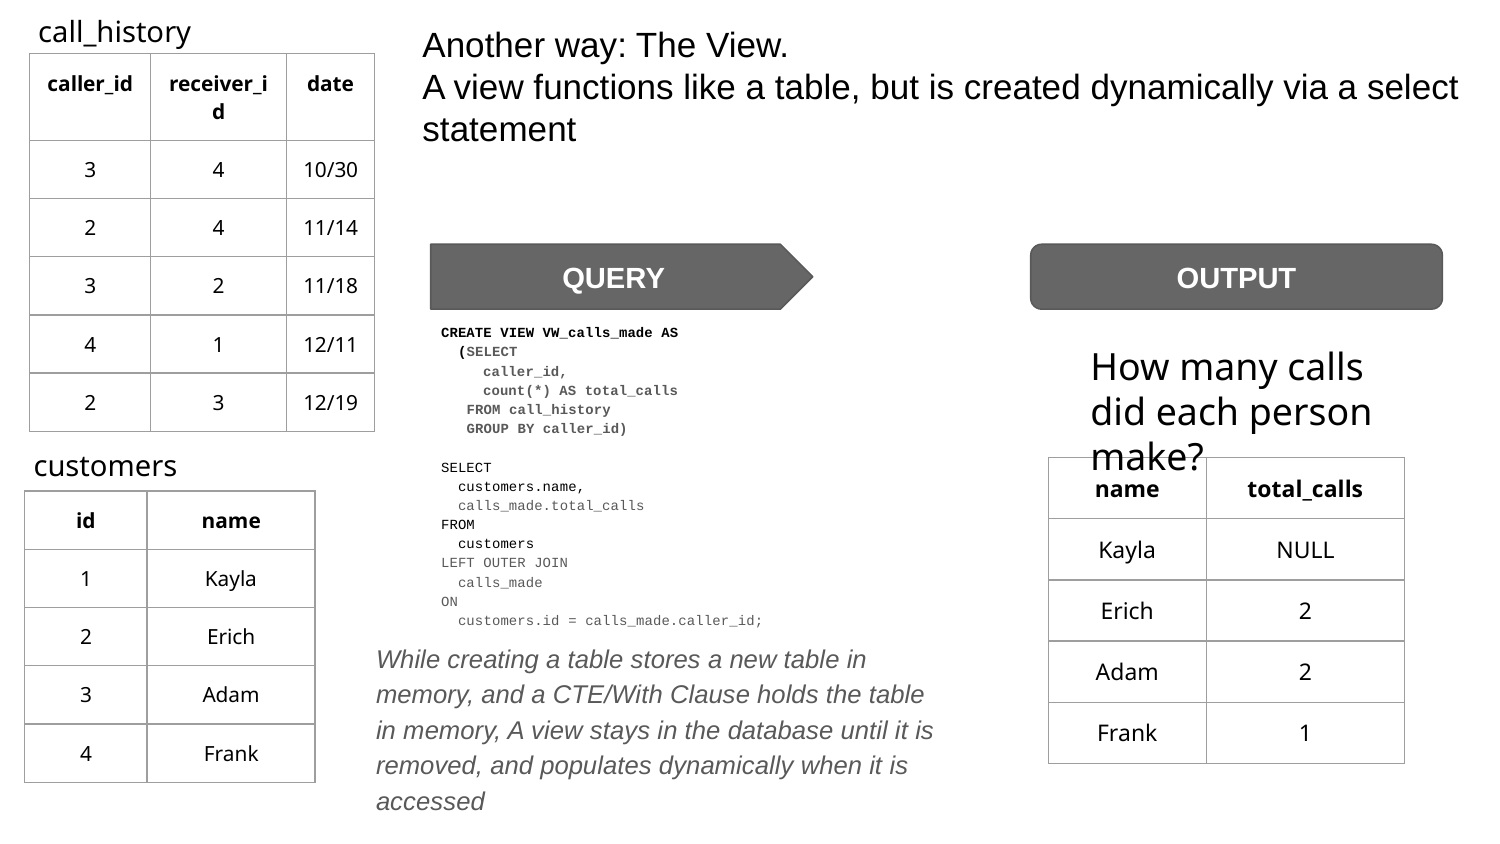

call_history
# Another way: The View. A view functions like a table, but is created dynamically via a select statement
| caller\_id | receiver\_id | date |
| --- | --- | --- |
| 3 | 4 | 10/30 |
| 2 | 4 | 11/14 |
| 3 | 2 | 11/18 |
| 4 | 1 | 12/11 |
| 2 | 3 | 12/19 |
QUERY
OUTPUT
CREATE VIEW VW_calls_made AS
 (SELECT
caller_id,
count(*) AS total_calls
 FROM call_history
 GROUP BY caller_id)
SELECT
 customers.name,
 calls_made.total_calls
FROM
 customers
LEFT OUTER JOIN
 calls_made
ON
 customers.id = calls_made.caller_id;
How many calls did each person make?
customers
| name | total\_calls |
| --- | --- |
| Kayla | NULL |
| Erich | 2 |
| Adam | 2 |
| Frank | 1 |
| id | name |
| --- | --- |
| 1 | Kayla |
| 2 | Erich |
| 3 | Adam |
| 4 | Frank |
While creating a table stores a new table in memory, and a CTE/With Clause holds the table in memory, A view stays in the database until it is removed, and populates dynamically when it is accessed